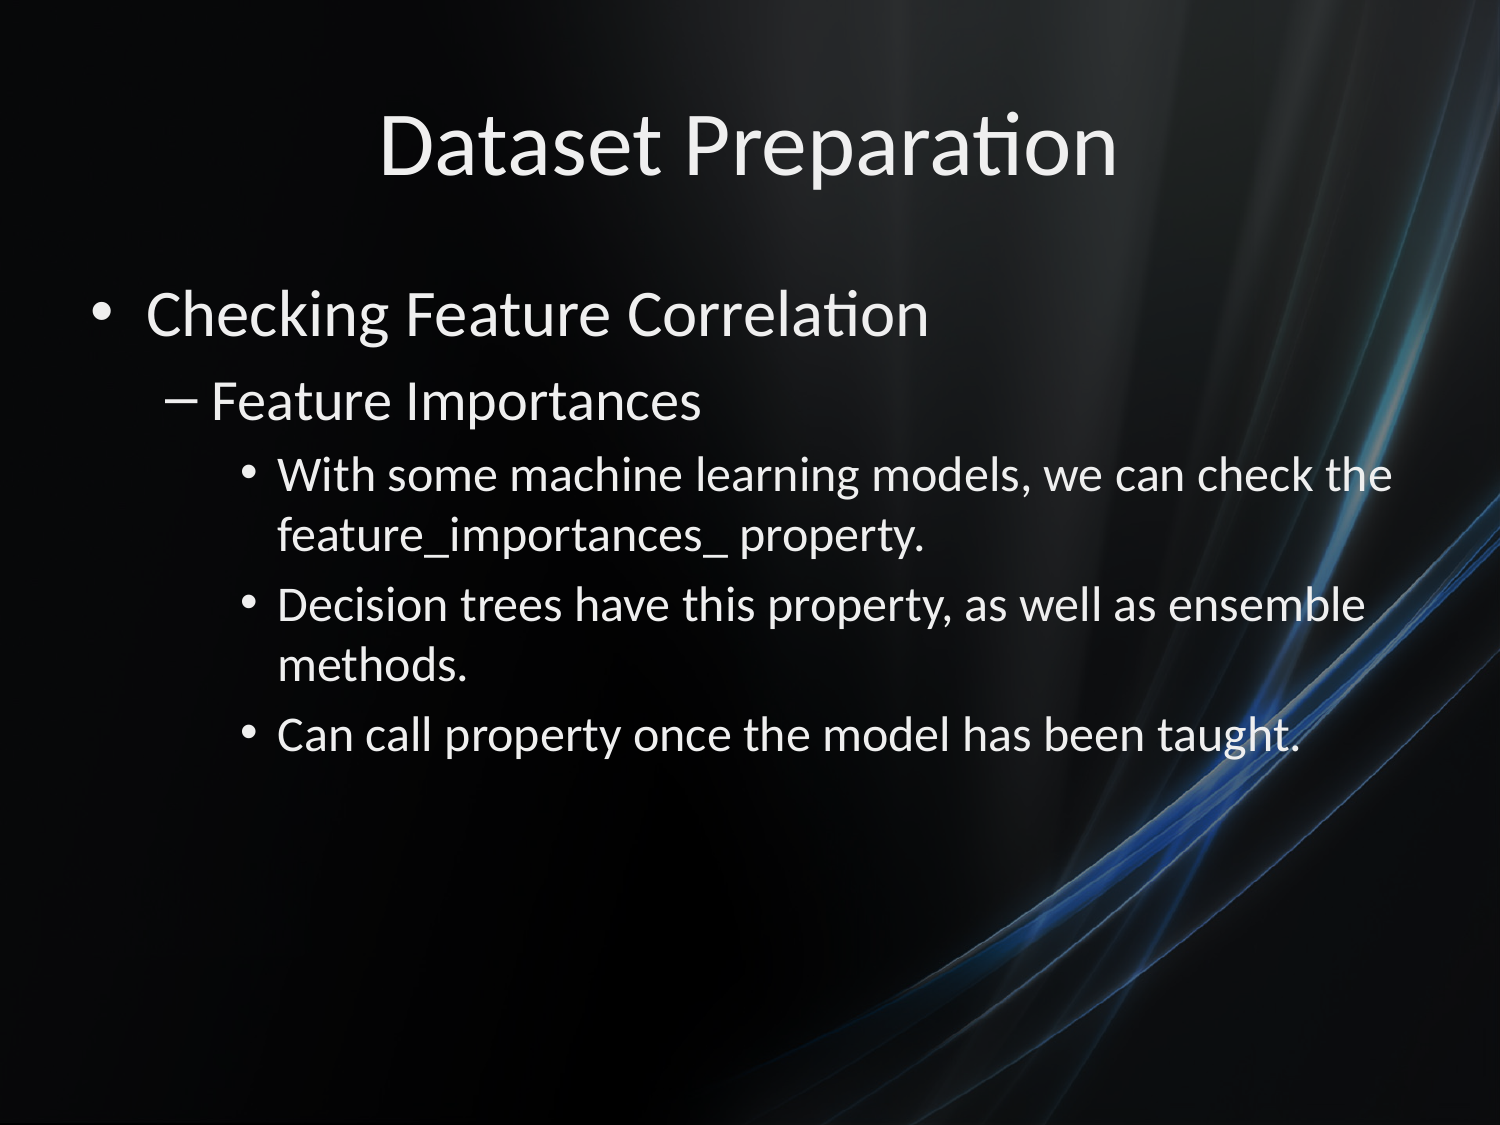

# Dataset Preparation
Checking Feature Correlation
Feature Importances
With some machine learning models, we can check the feature_importances_ property.
Decision trees have this property, as well as ensemble methods.
Can call property once the model has been taught.